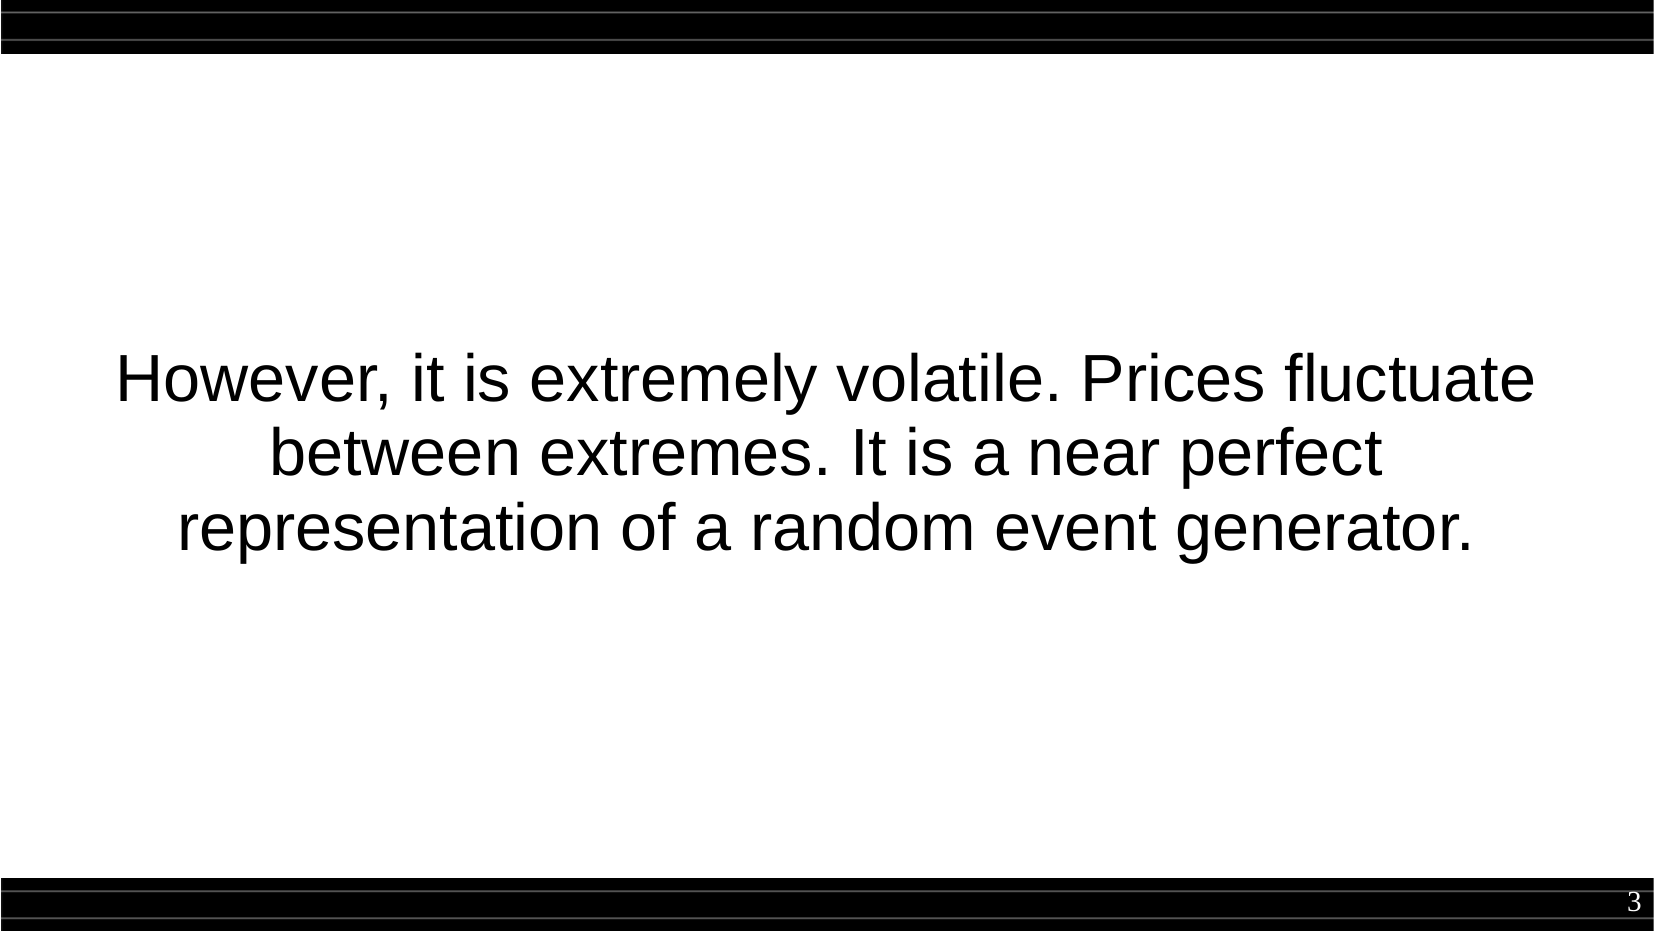

# However, it is extremely volatile. Prices fluctuate between extremes. It is a near perfect representation of a random event generator.